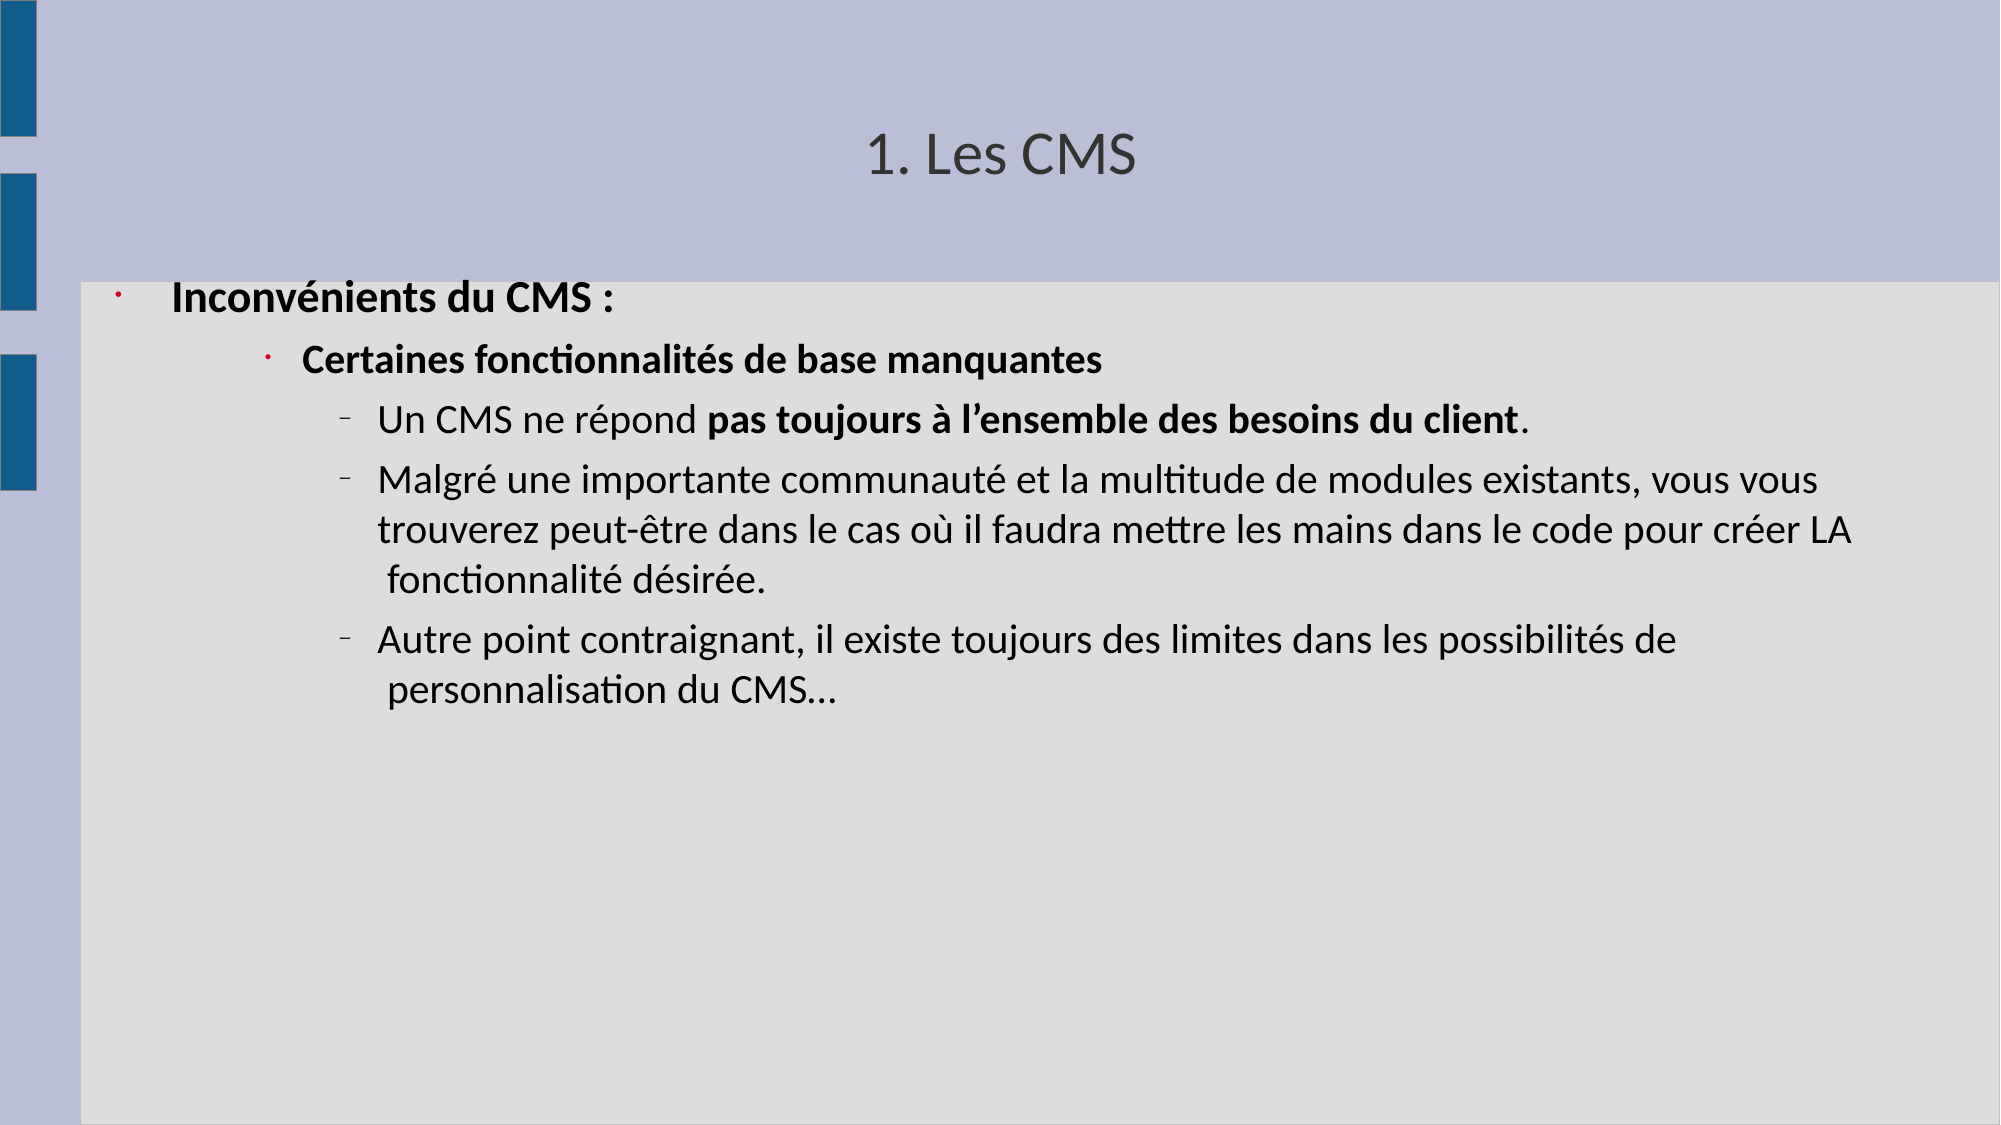

# 1. Les CMS
Inconvénients du CMS :
Certaines fonctionnalités de base manquantes
Un CMS ne répond pas toujours à l’ensemble des besoins du client.
Malgré une importante communauté et la multitude de modules existants, vous vous trouverez peut-être dans le cas où il faudra mettre les mains dans le code pour créer LA fonctionnalité désirée.
Autre point contraignant, il existe toujours des limites dans les possibilités de personnalisation du CMS…